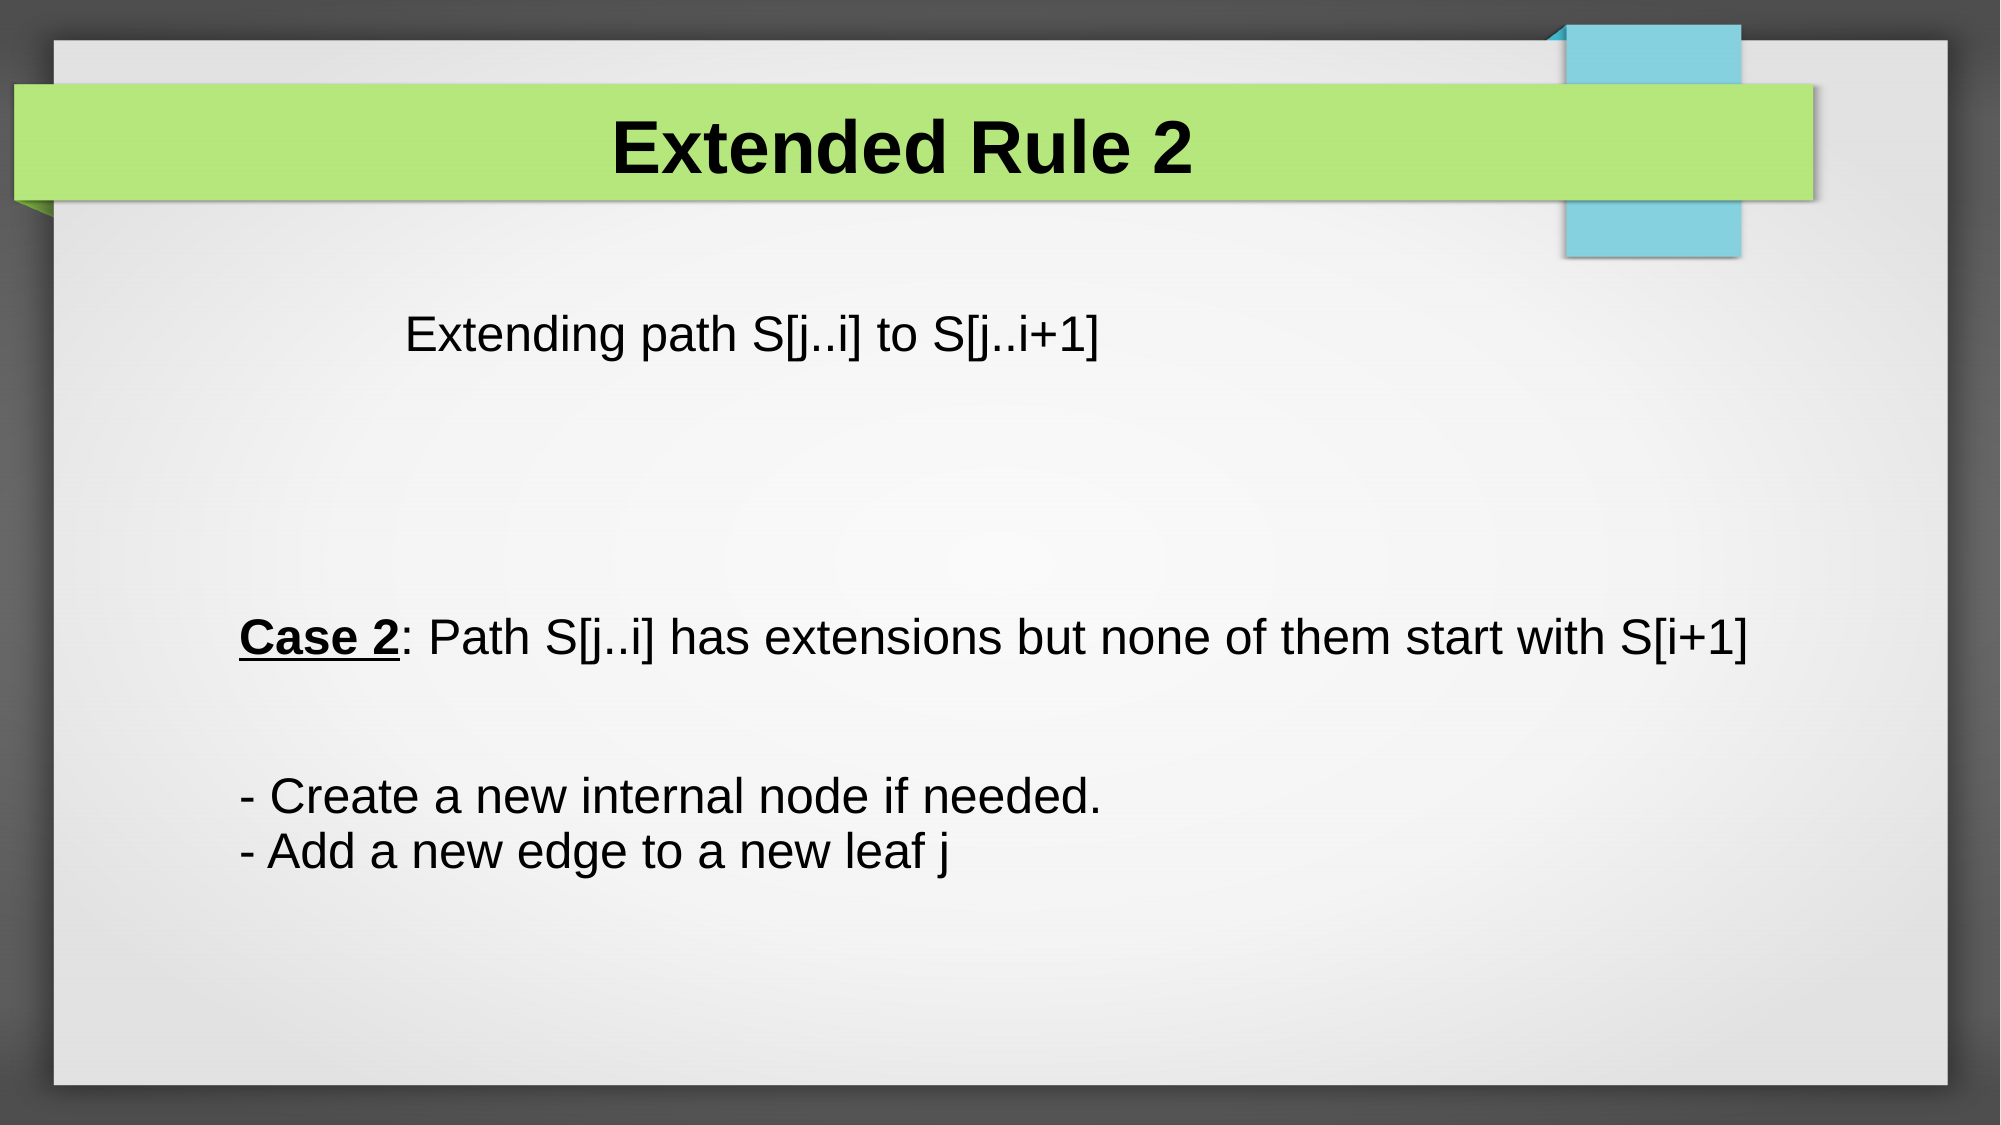

# Extended Rule 2
Extending path S[j..i] to S[j..i+1]
Case 2: Path S[j..i] has extensions but none of them start with S[i+1]
- Create a new internal node if needed.
- Add a new edge to a new leaf j